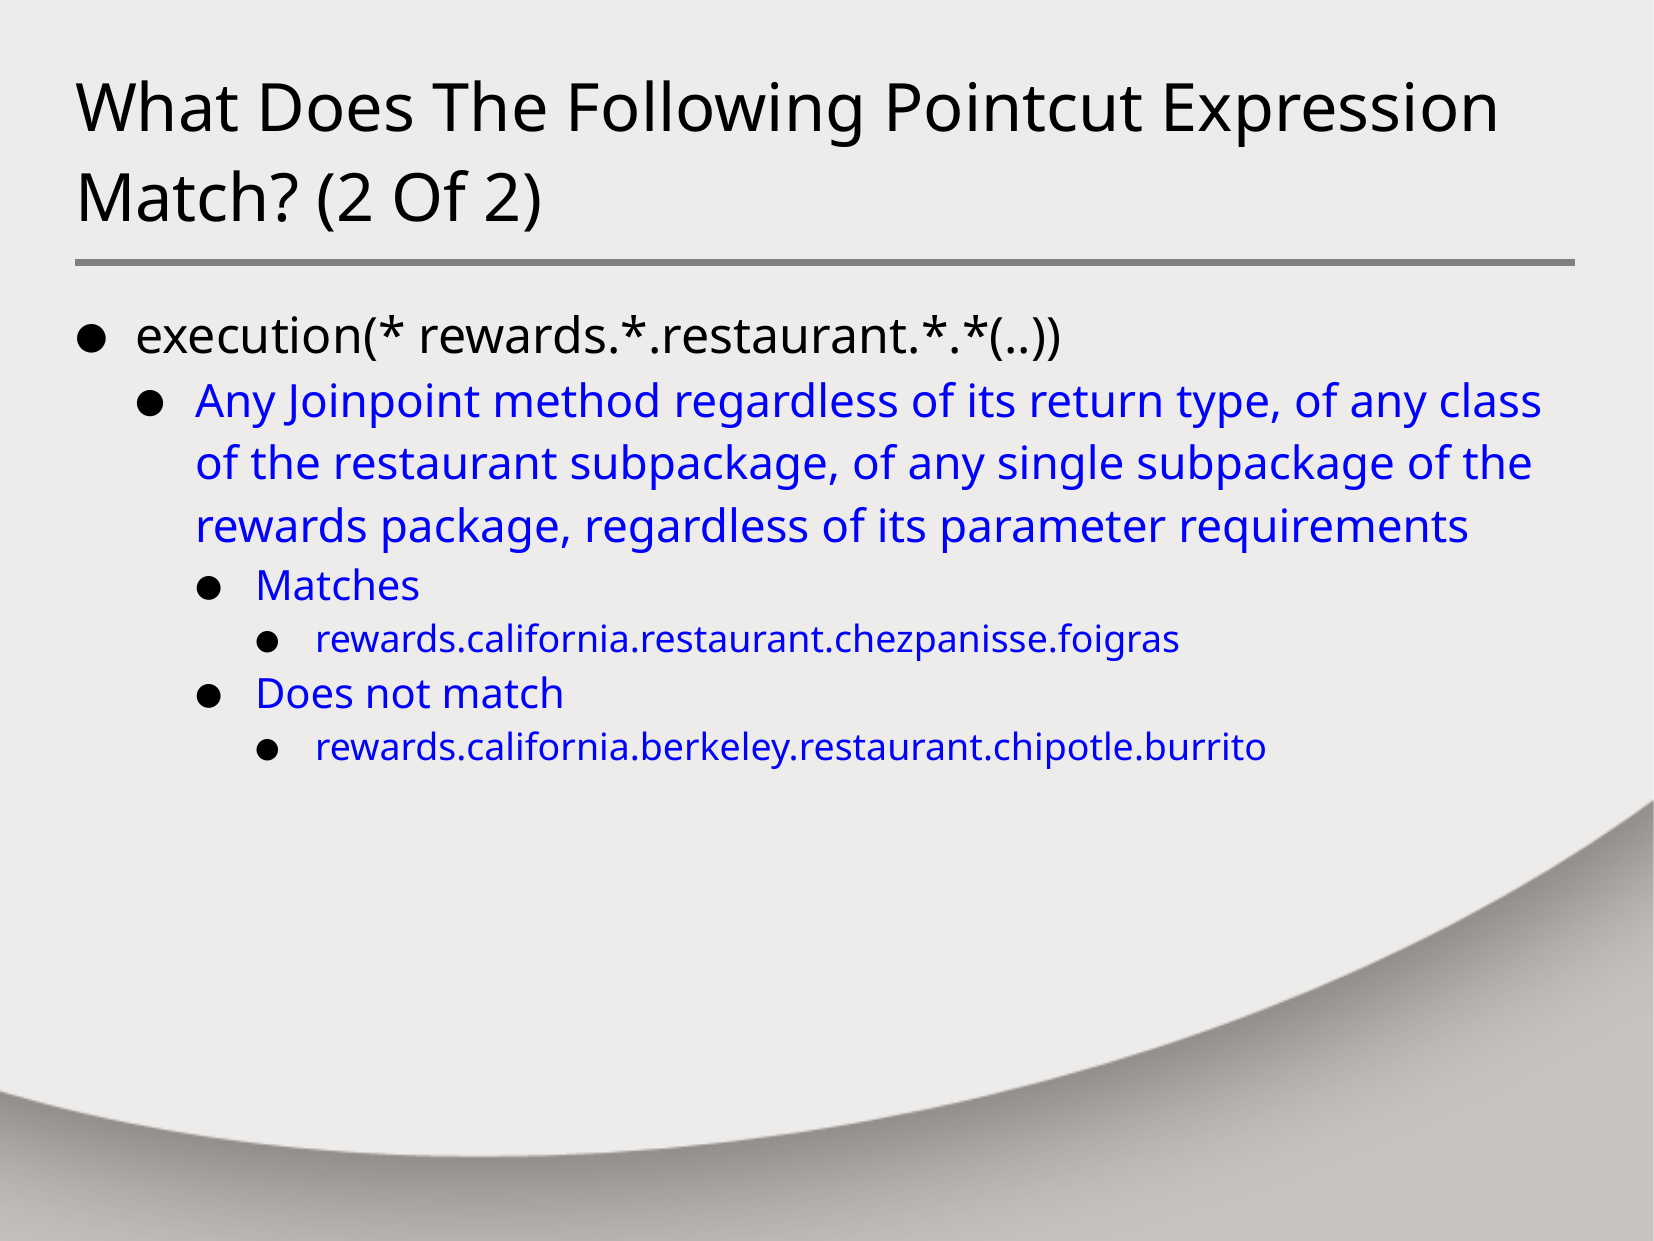

# What Does The Following Pointcut Expression Match? (2 Of 2)
execution(* rewards.*.restaurant.*.*(..))
Any Joinpoint method regardless of its return type, of any class of the restaurant subpackage, of any single subpackage of the rewards package, regardless of its parameter requirements
Matches
rewards.california.restaurant.chezpanisse.foigras
Does not match
rewards.california.berkeley.restaurant.chipotle.burrito